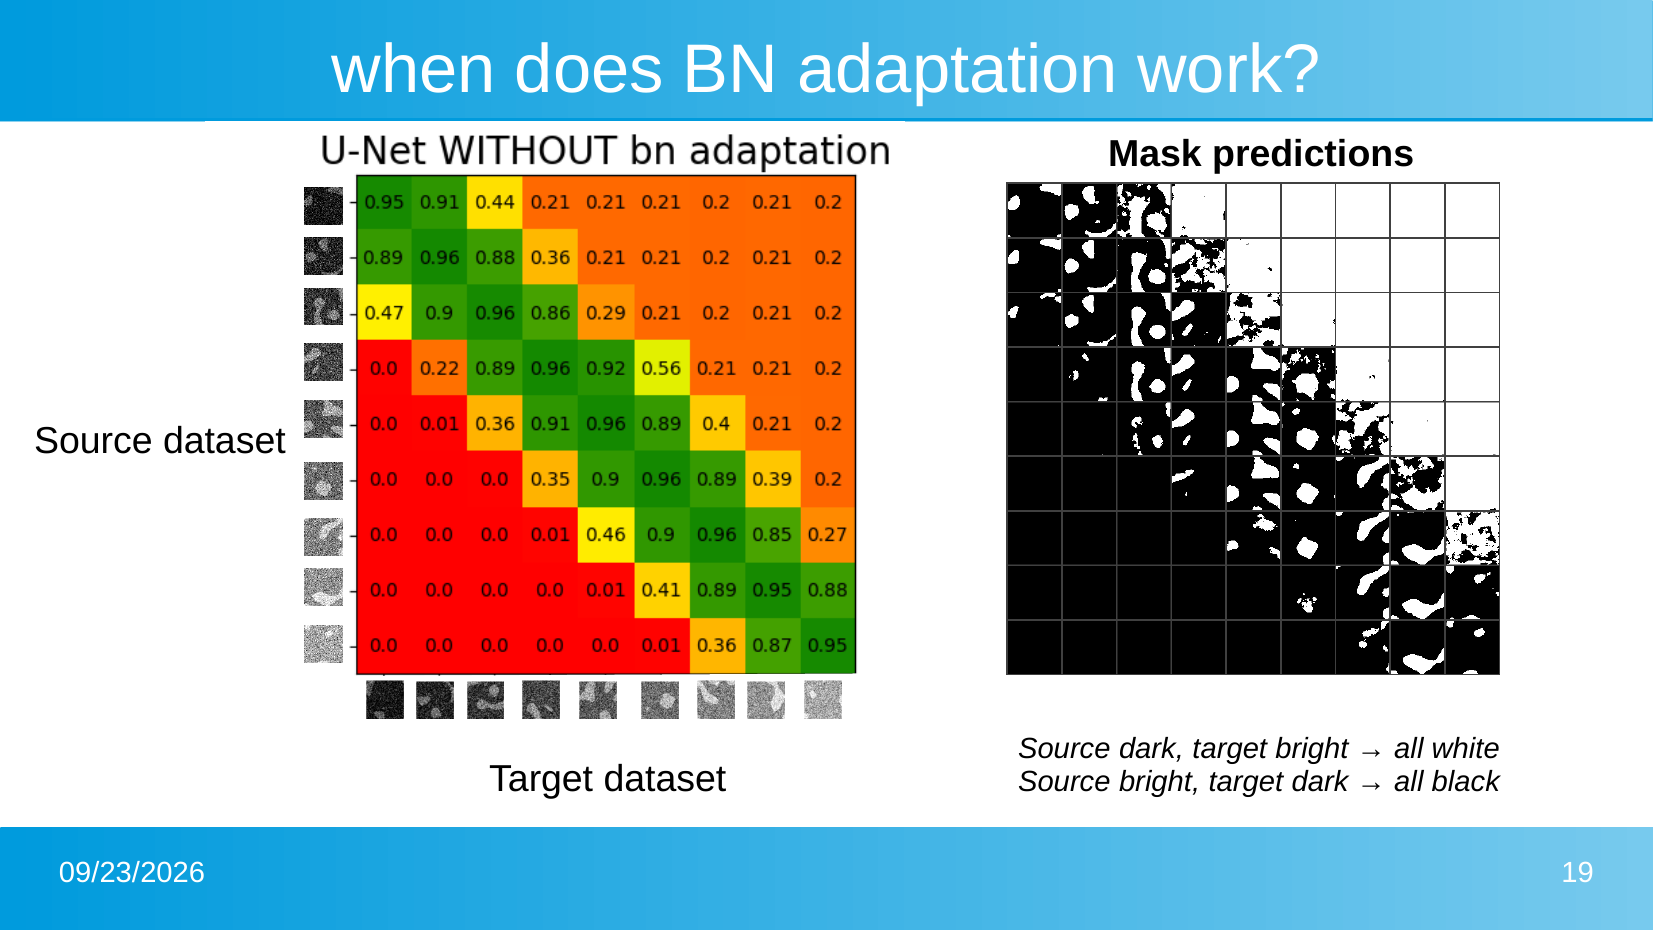

# when does BN adaptation work?
Mask predictions
Source dataset
Source dark, target bright → all white
Source bright, target dark → all black
Target dataset
19